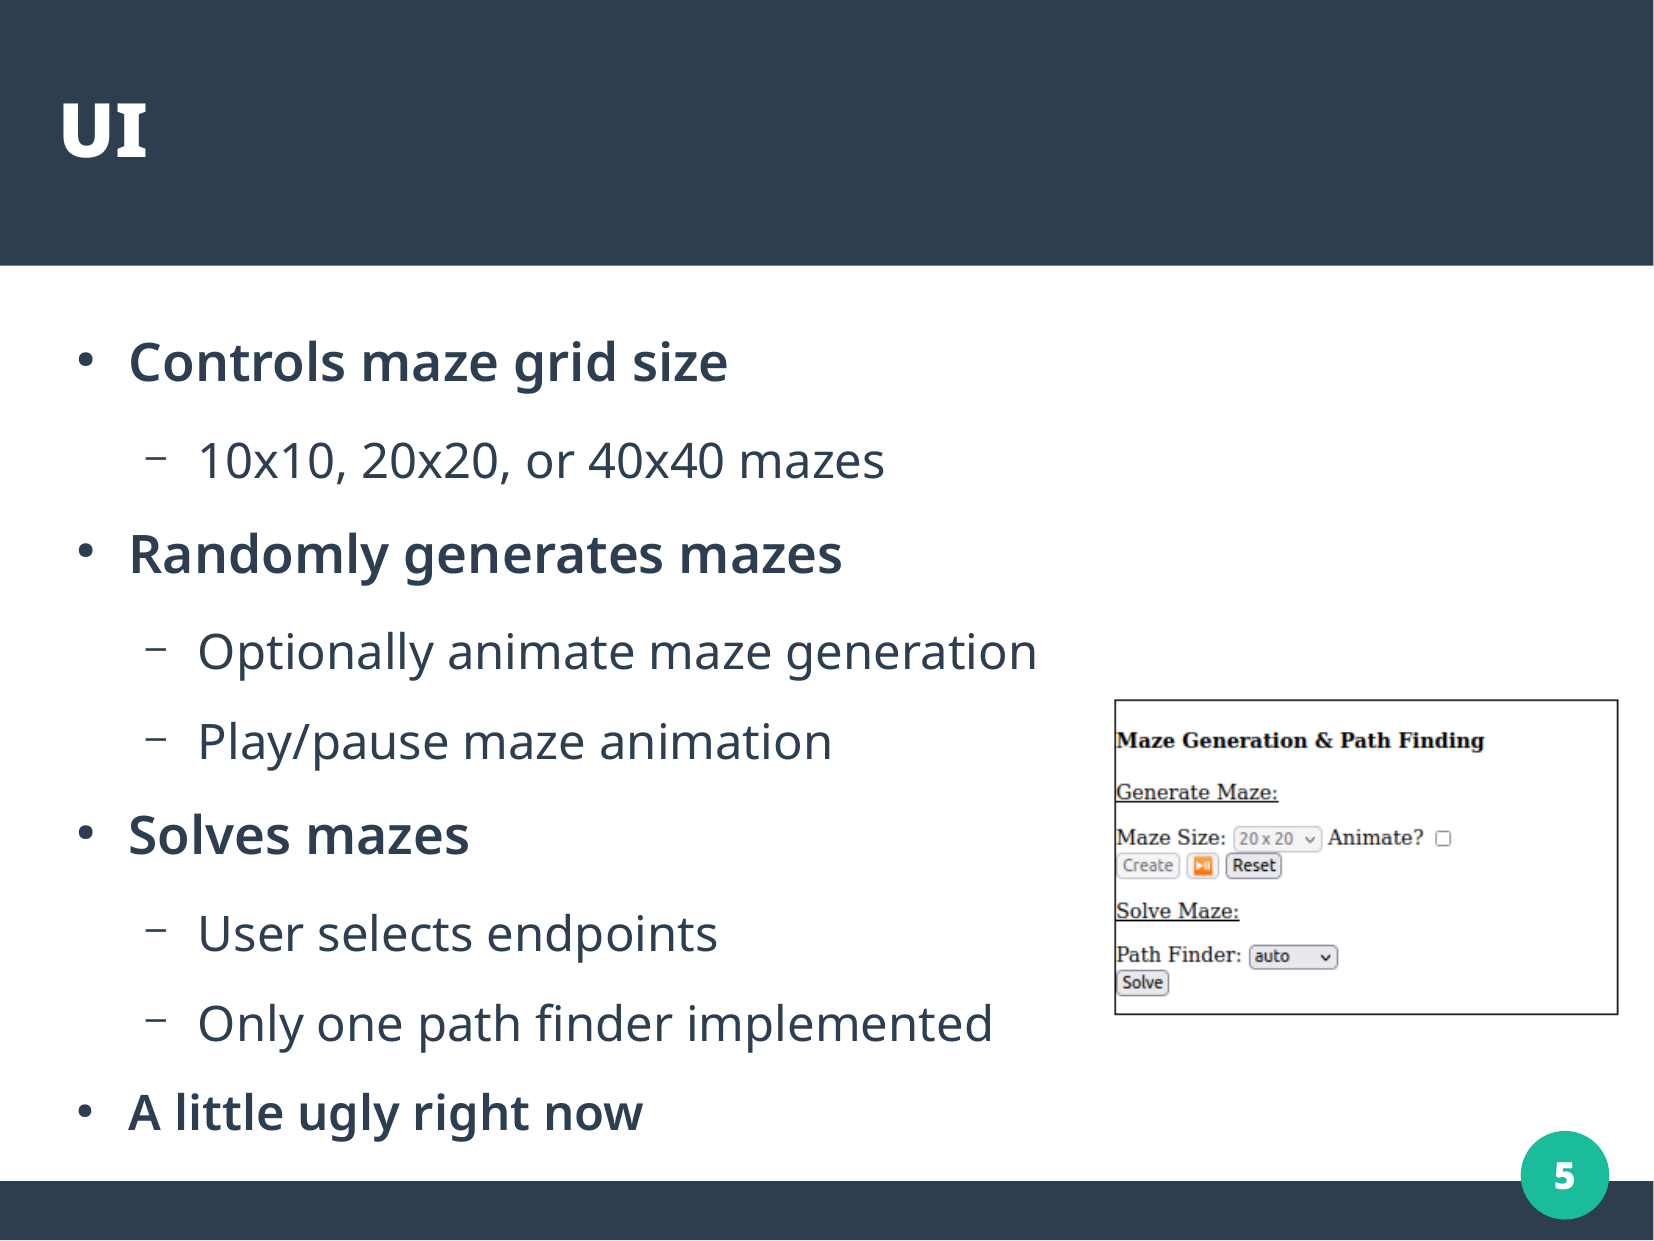

# UI
Controls maze grid size
10x10, 20x20, or 40x40 mazes
Randomly generates mazes
Optionally animate maze generation
Play/pause maze animation
Solves mazes
User selects endpoints
Only one path finder implemented
A little ugly right now
5